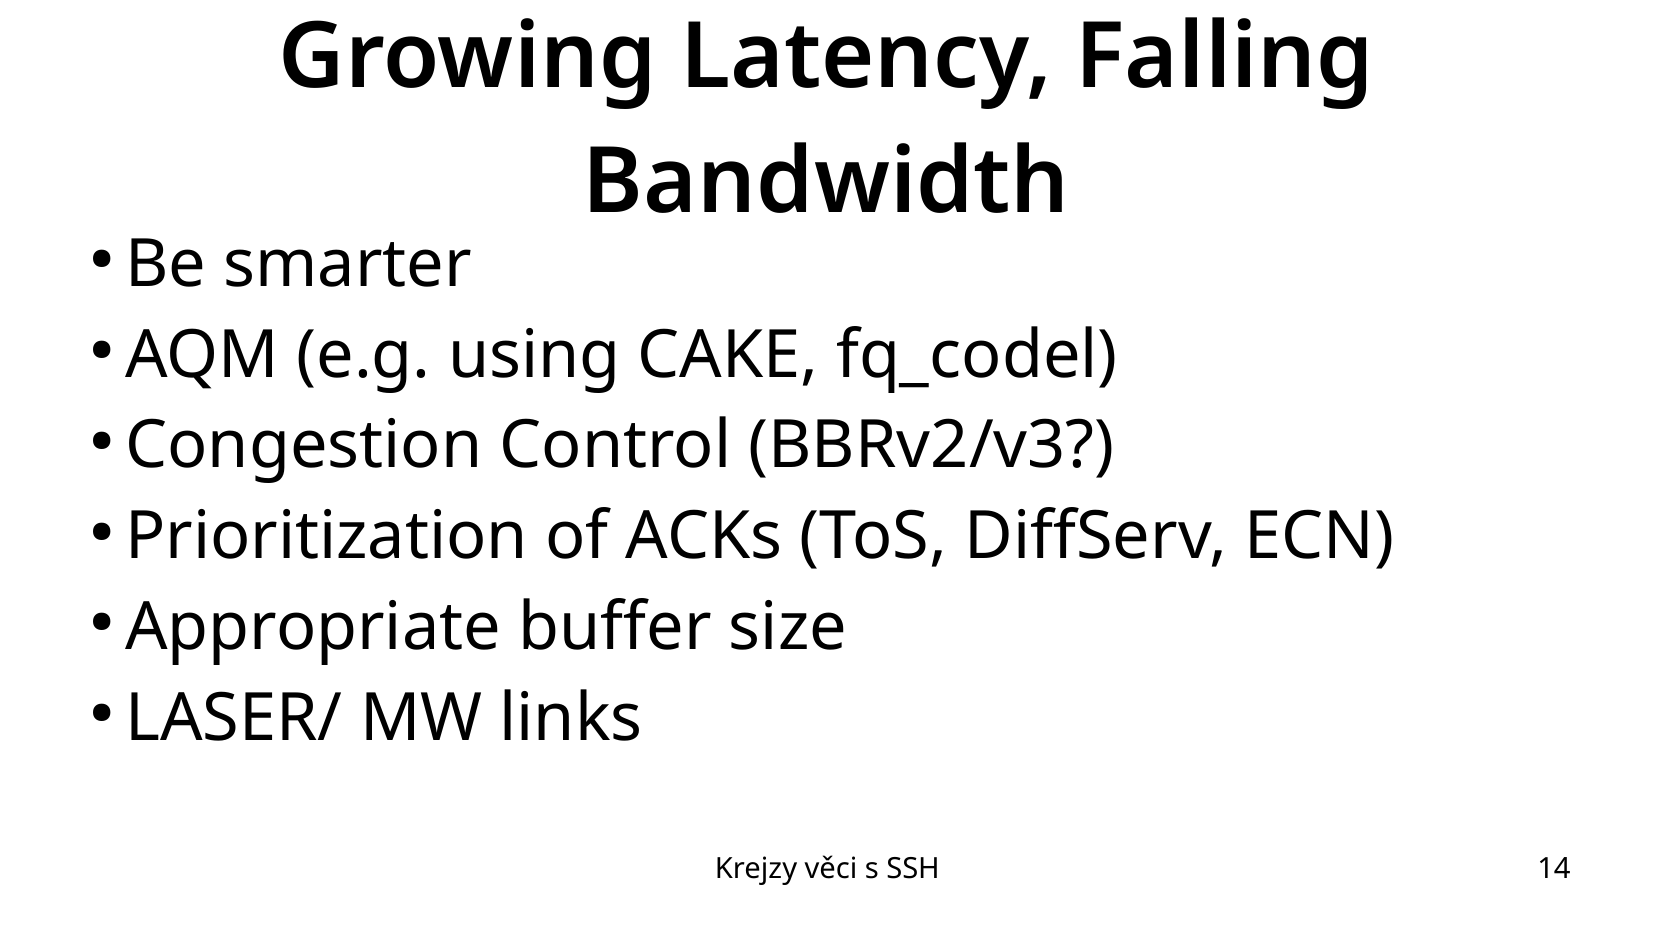

# Growing Latency, Falling Bandwidth
Be smarter
AQM (e.g. using CAKE, fq_codel)
Congestion Control (BBRv2/v3?)
Prioritization of ACKs (ToS, DiffServ, ECN)
Appropriate buffer size
LASER/ MW links
Krejzy věci s SSH
14